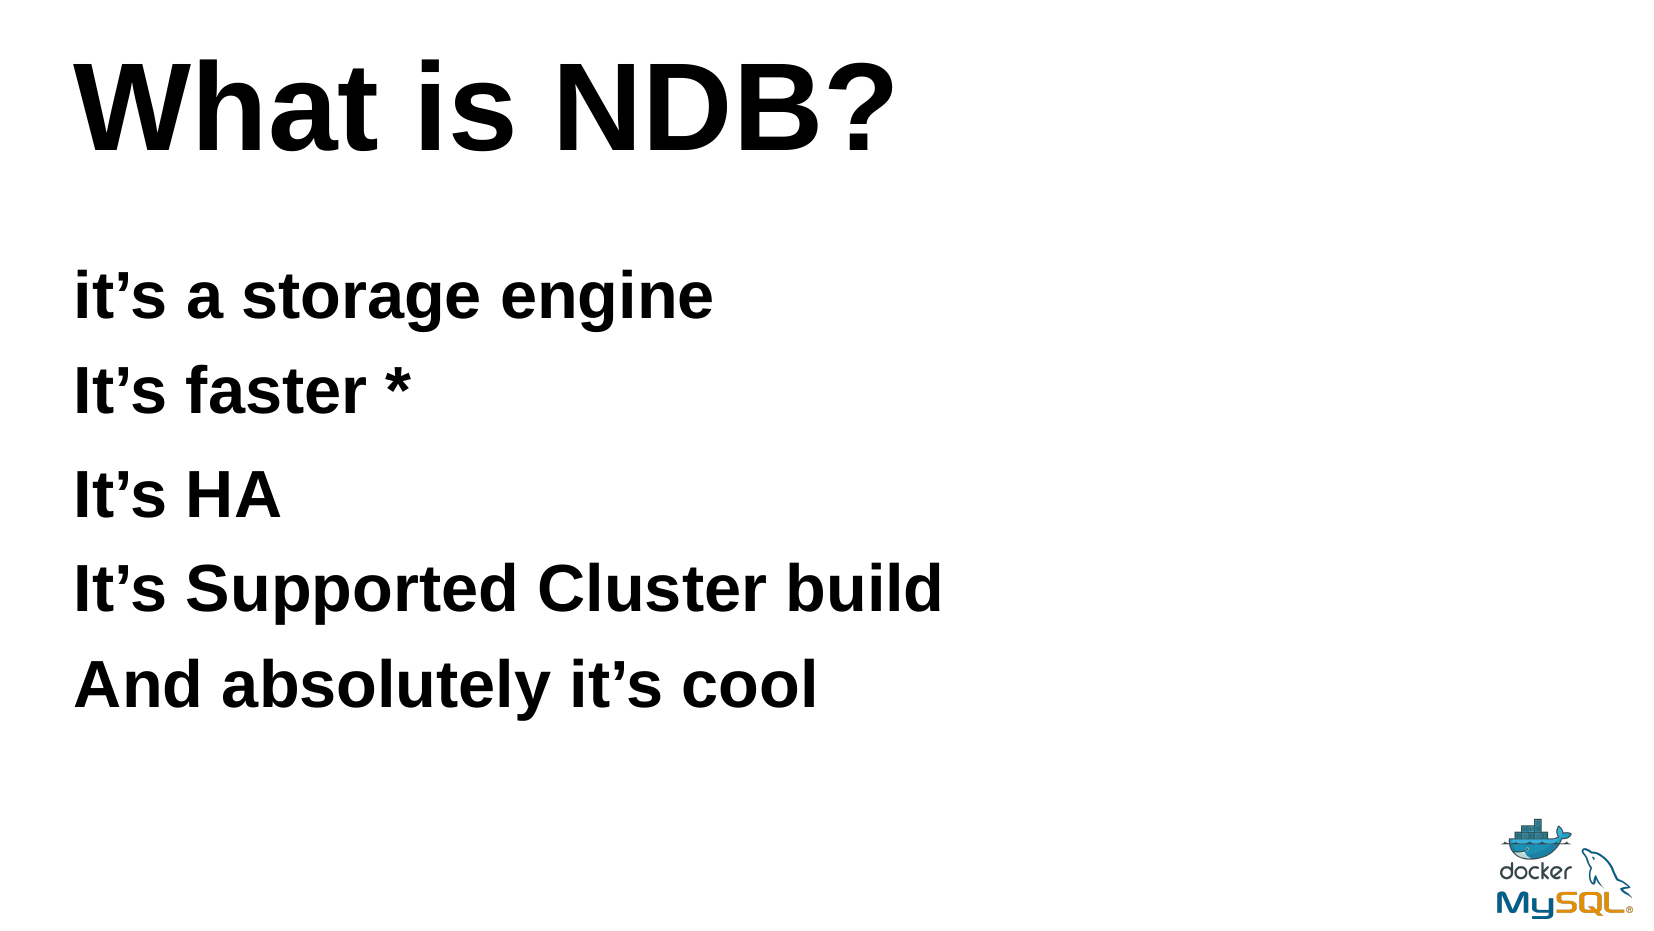

What is NDB?
it’s a storage engine
It’s faster *
It’s HA
It’s Supported Cluster build
And absolutely it’s cool